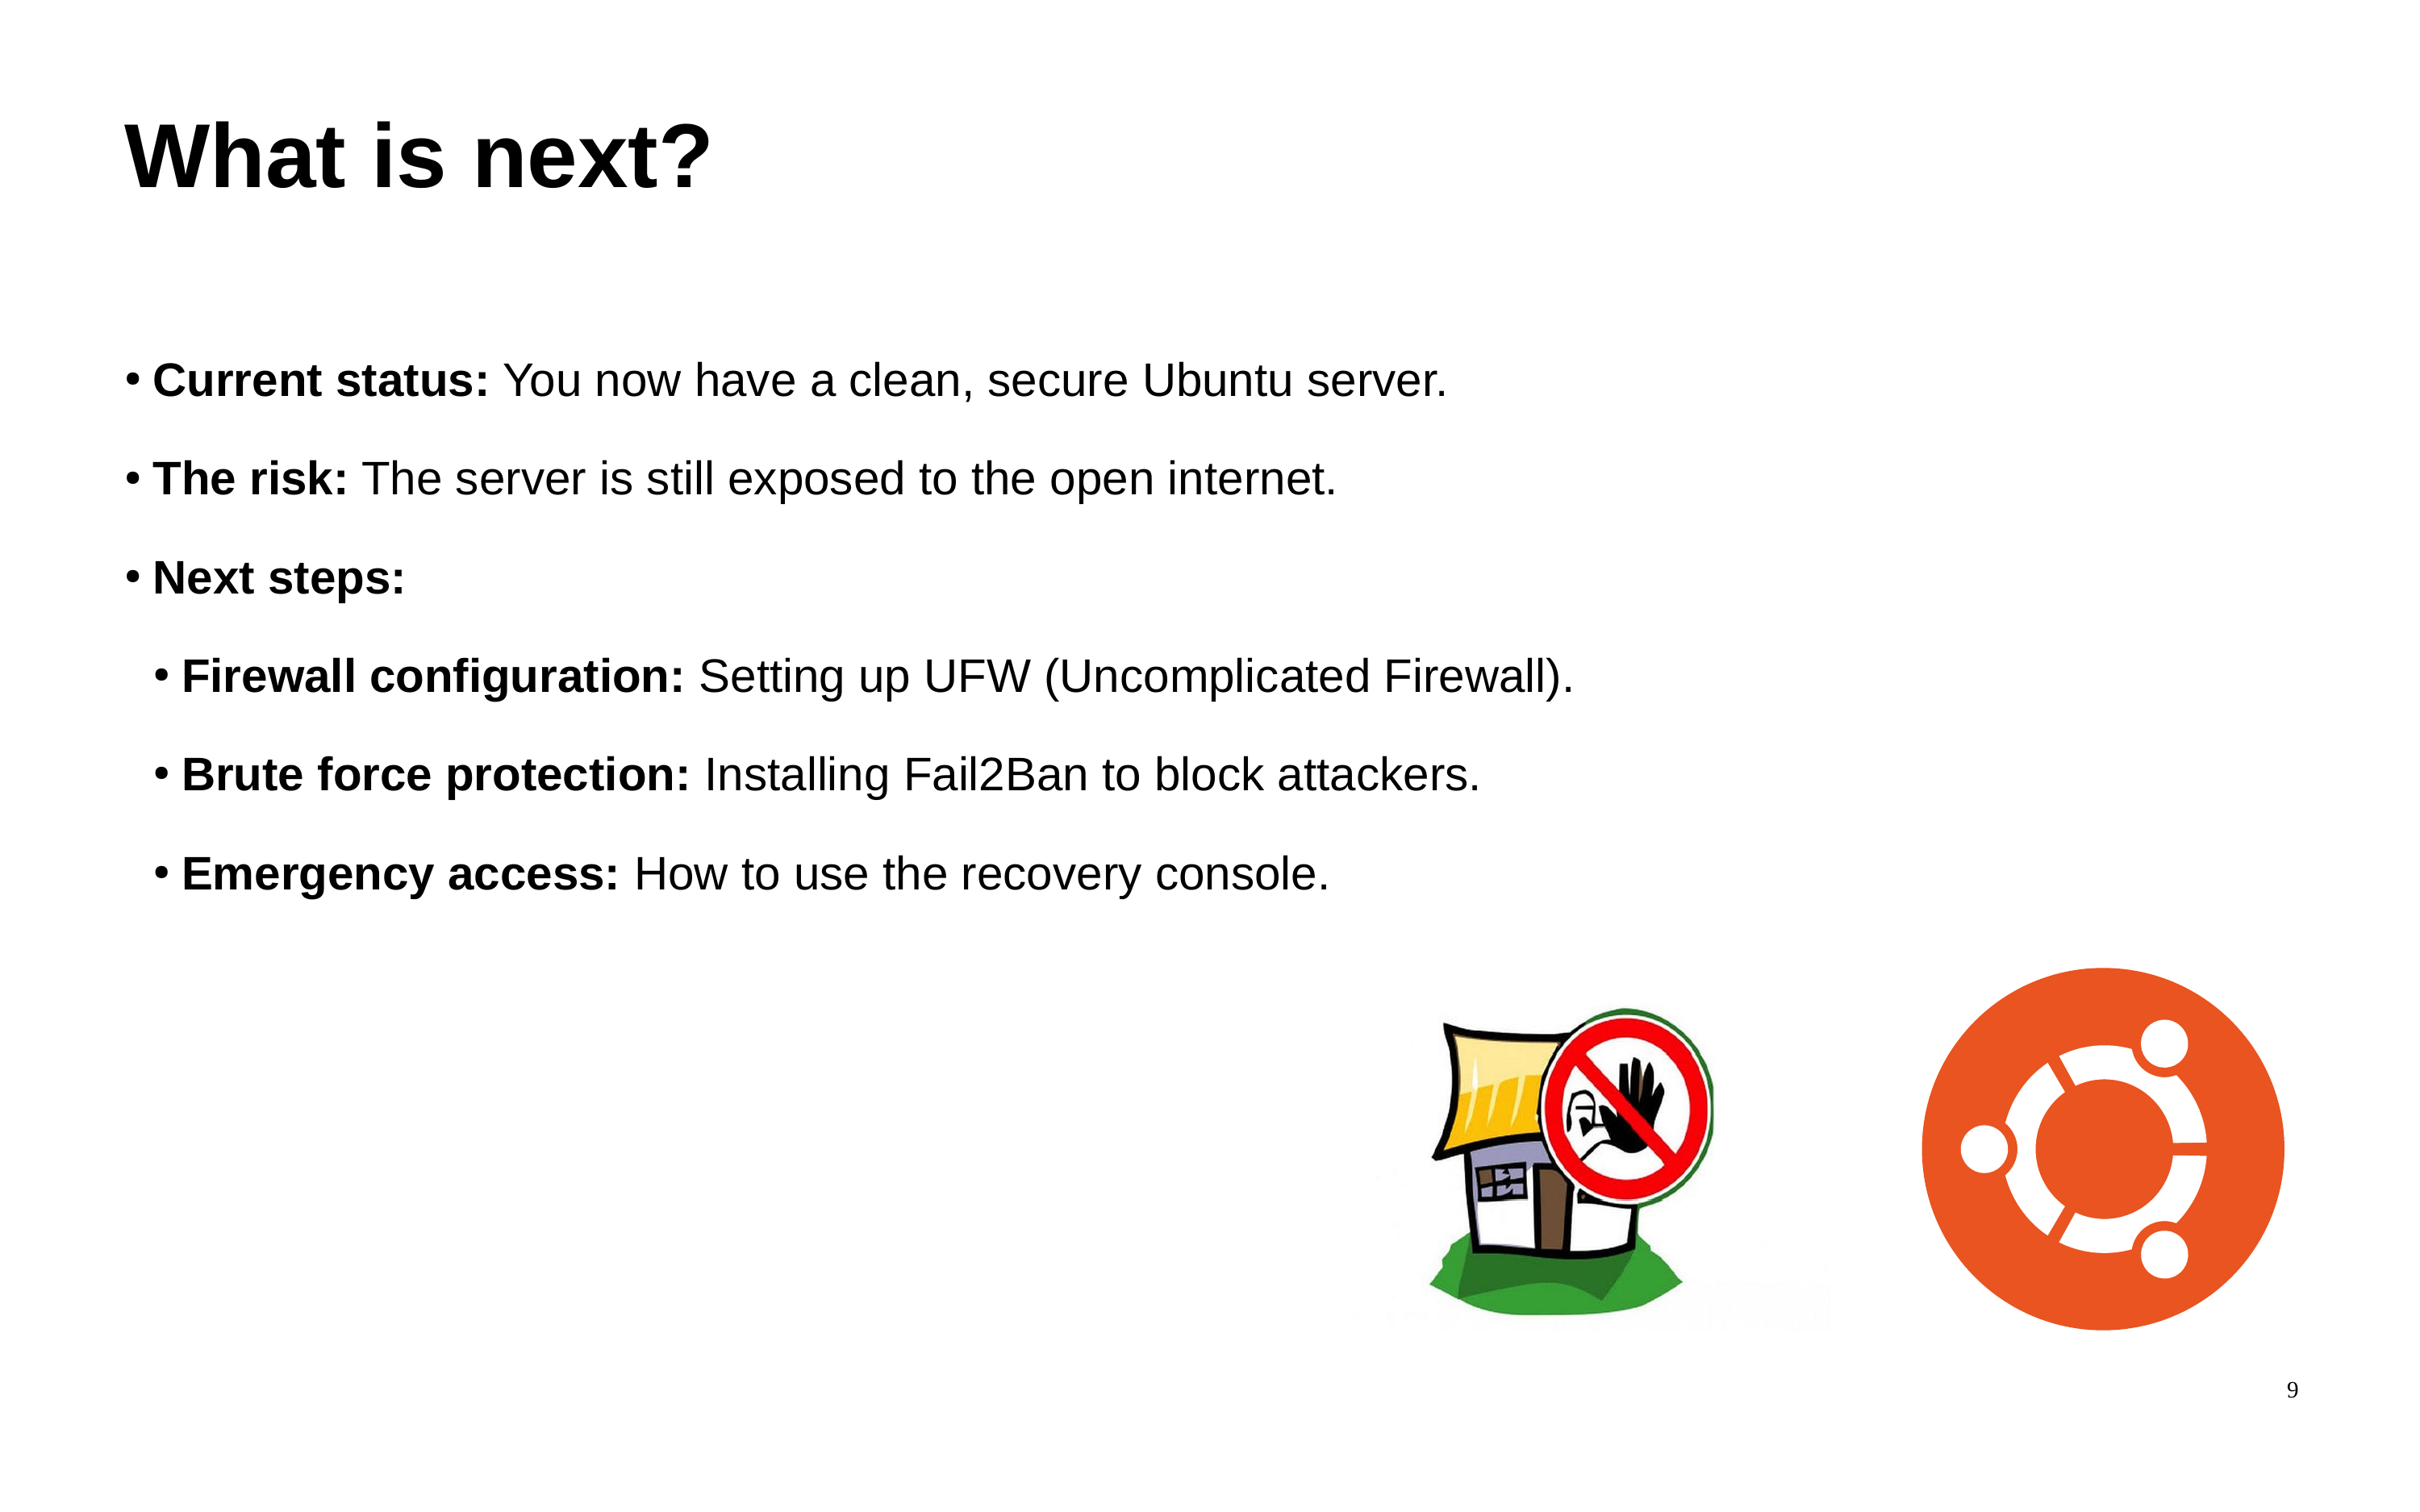

What is next?
Current status: You now have a clean, secure Ubuntu server.
The risk: The server is still exposed to the open internet.
Next steps:
Firewall configuration: Setting up UFW (Uncomplicated Firewall).
Brute force protection: Installing Fail2Ban to block attackers.
Emergency access: How to use the recovery console.
9